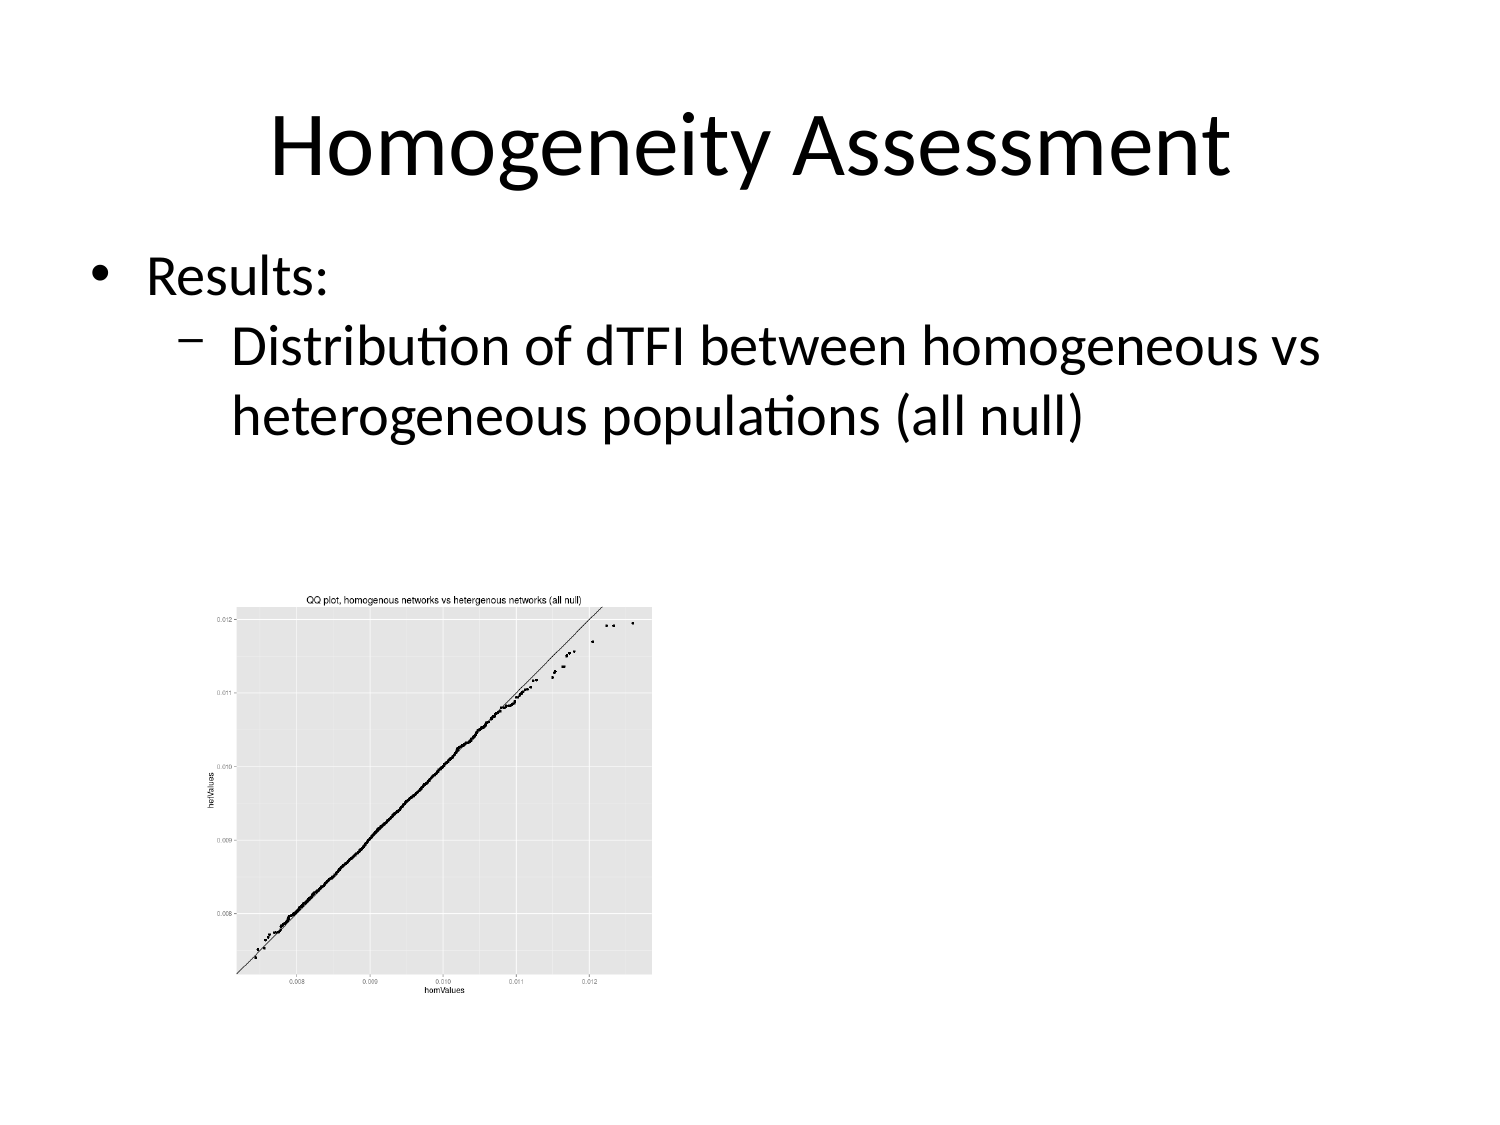

# Homogeneity Assessment
Results:
Distribution of dTFI between homogeneous vs heterogeneous populations (all null)